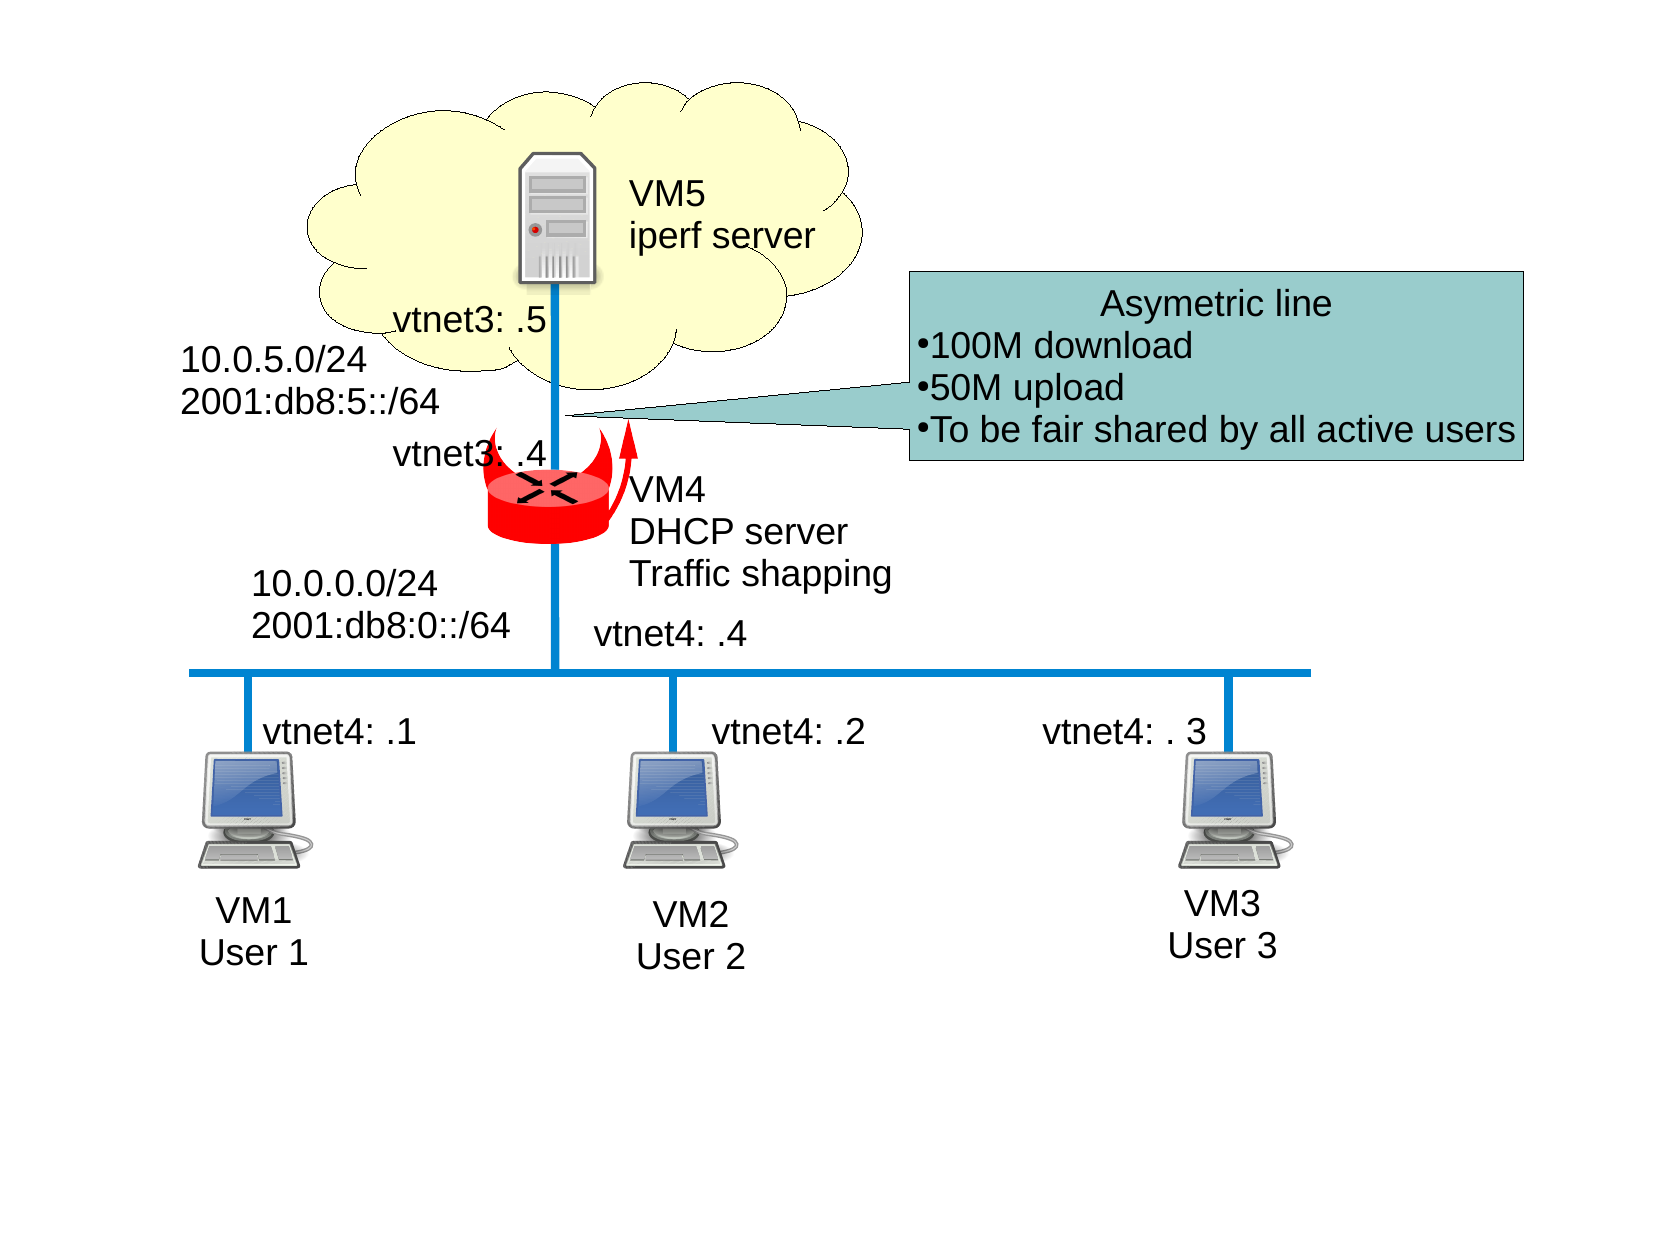

VM5
iperf server
Asymetric line
100M download
50M upload
To be fair shared by all active users
vtnet3: .5
10.0.5.0/24
2001:db8:5::/64
vtnet3: .4
VM4
DHCP server
Traffic shapping
10.0.0.0/24
2001:db8:0::/64
vtnet4: .4
vtnet4: .1
vtnet4: .2
vtnet4: . 3
VM3
User 3
VM1
User 1
VM2
User 2